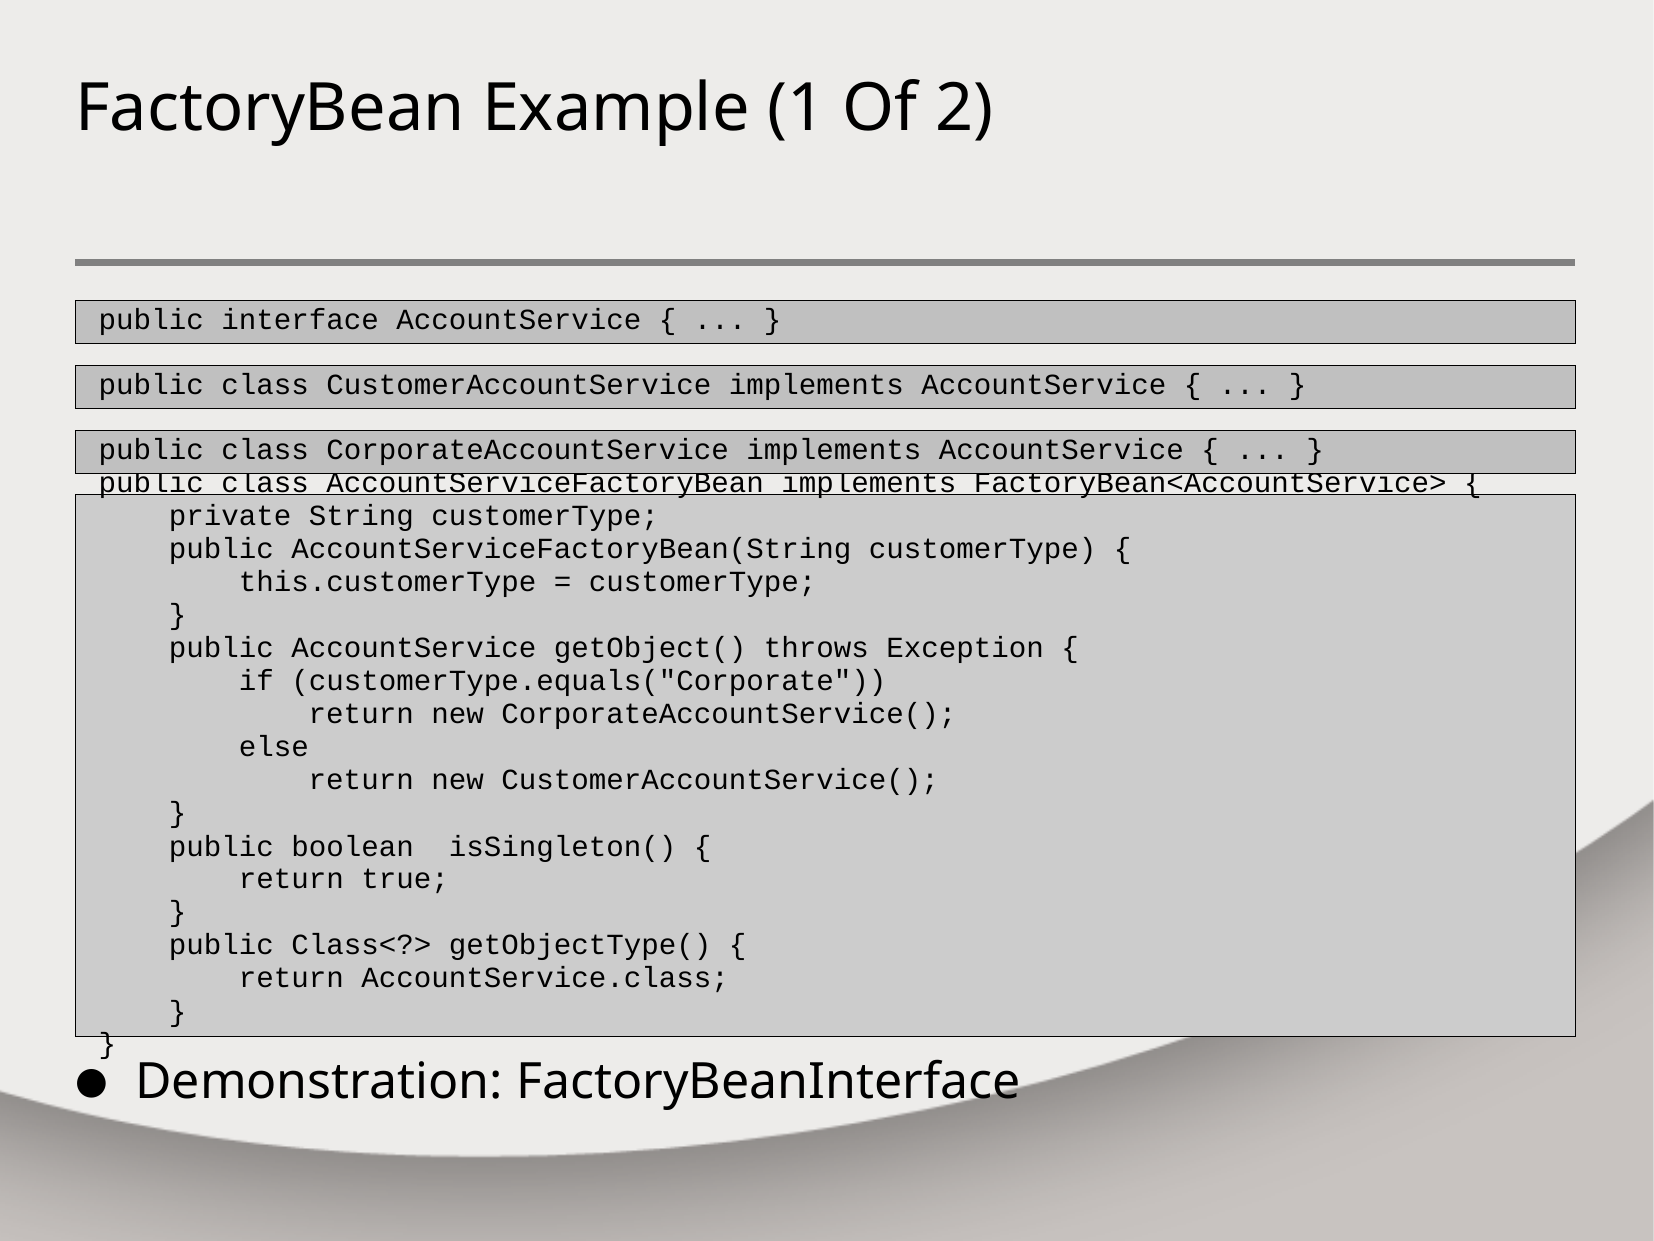

# FactoryBean Example (1 Of 2)
public interface AccountService { ... }
Demonstration: FactoryBeanInterface
public class CustomerAccountService implements AccountService { ... }
public class CorporateAccountService implements AccountService { ... }
public class AccountServiceFactoryBean implements FactoryBean<AccountService> {
 private String customerType;
 public AccountServiceFactoryBean(String customerType) {
 this.customerType = customerType;
 }
 public AccountService getObject() throws Exception {
 if (customerType.equals("Corporate"))
 return new CorporateAccountService();
 else
 return new CustomerAccountService();
 }
 public boolean isSingleton() {
 return true;
 }
 public Class<?> getObjectType() {
 return AccountService.class;
 }
}